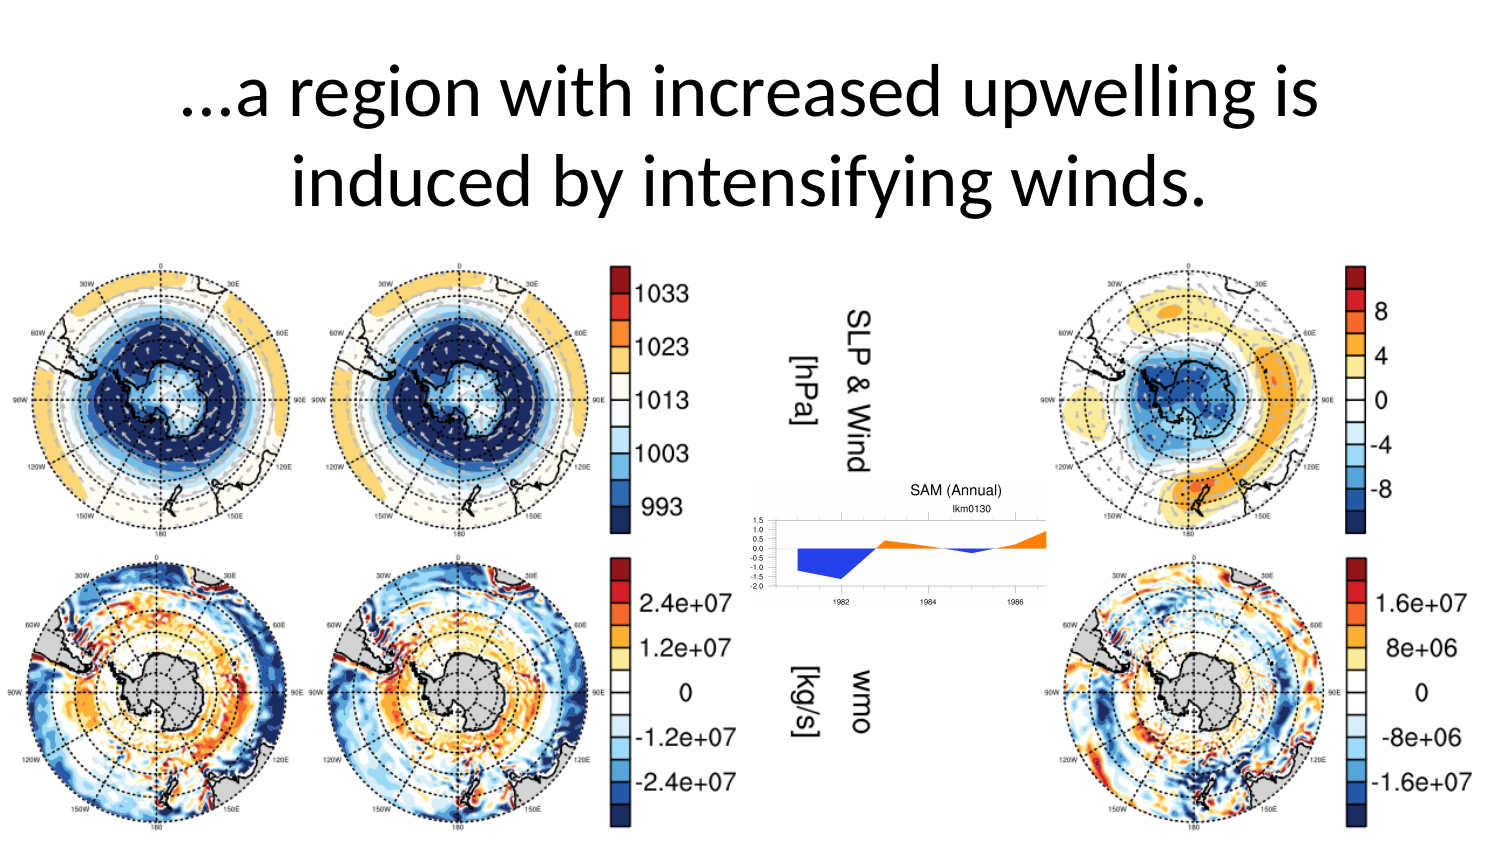

# ...a region with increased upwelling is induced by intensifying winds.